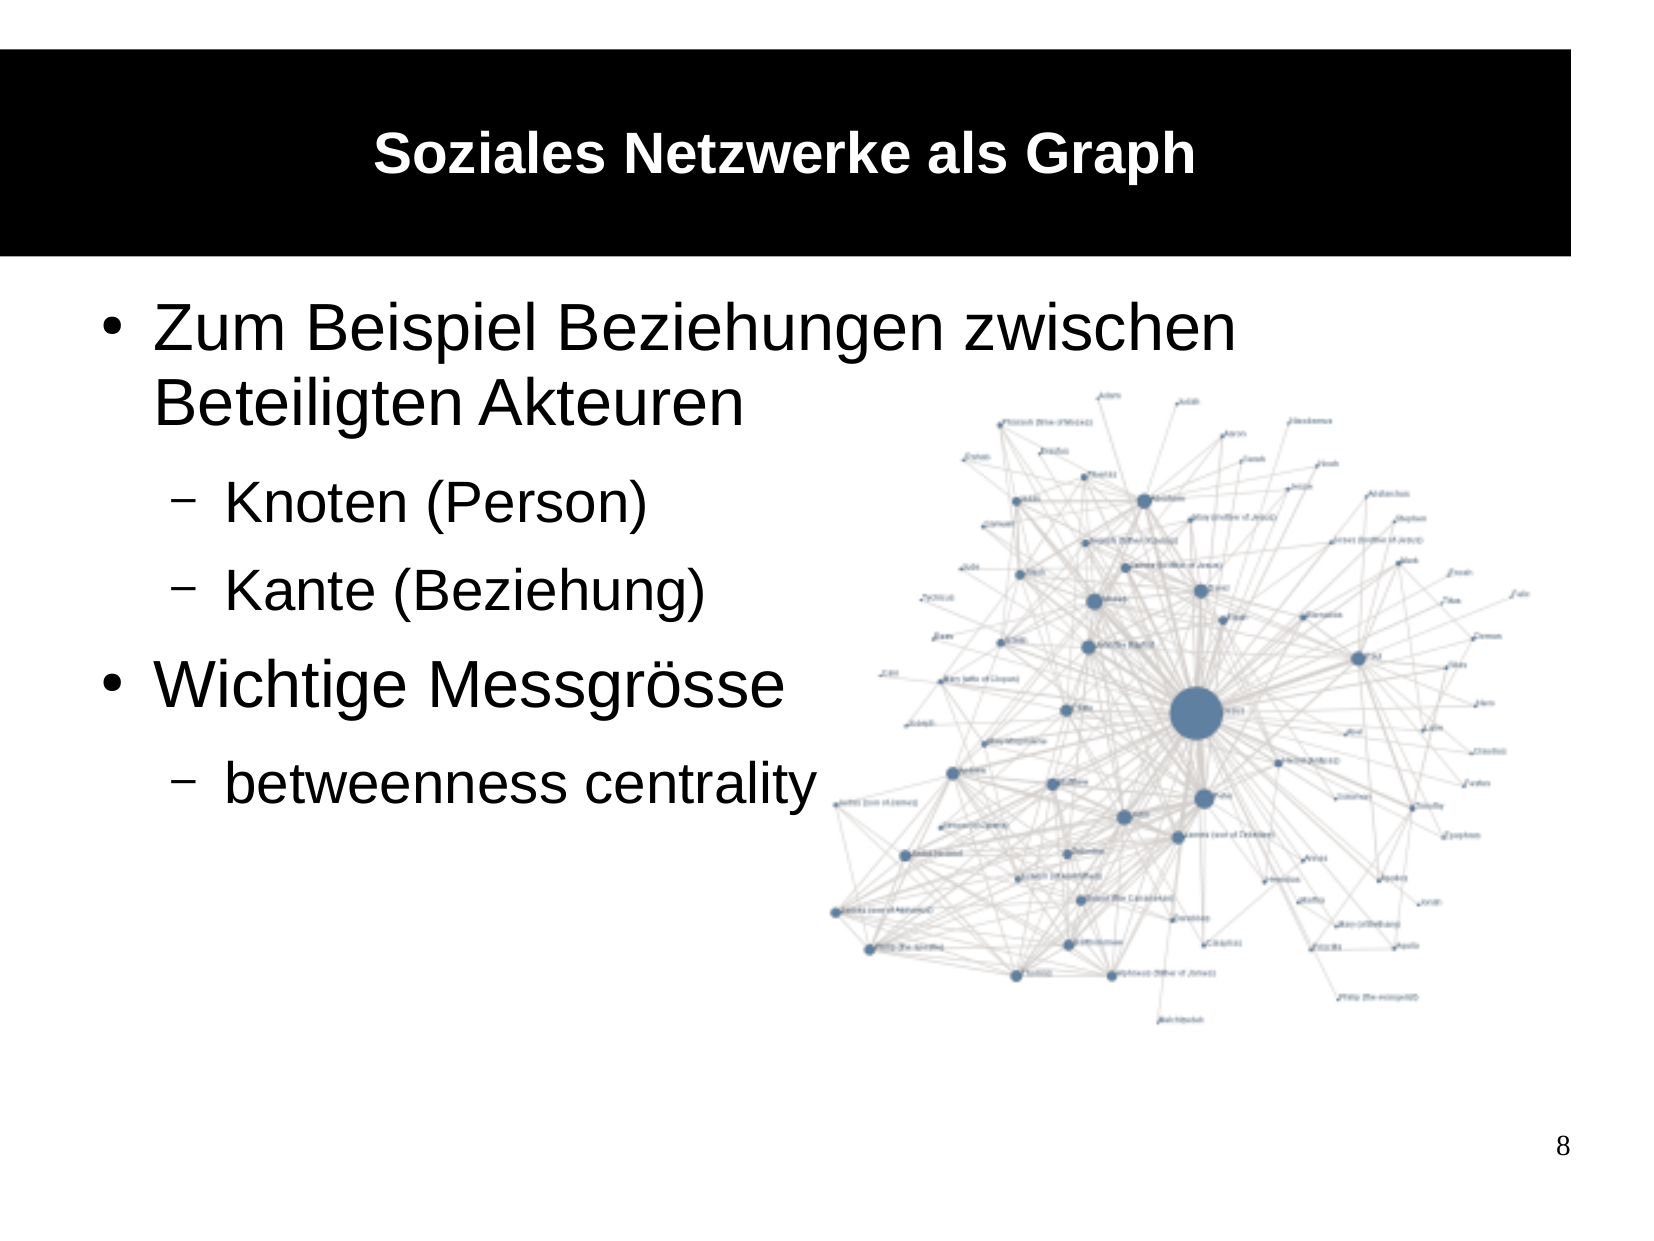

# Soziales Netzwerke als Graph
Zum Beispiel Beziehungen zwischen Beteiligten Akteuren
Knoten (Person)
Kante (Beziehung)
Wichtige Messgrösse
betweenness centrality
8